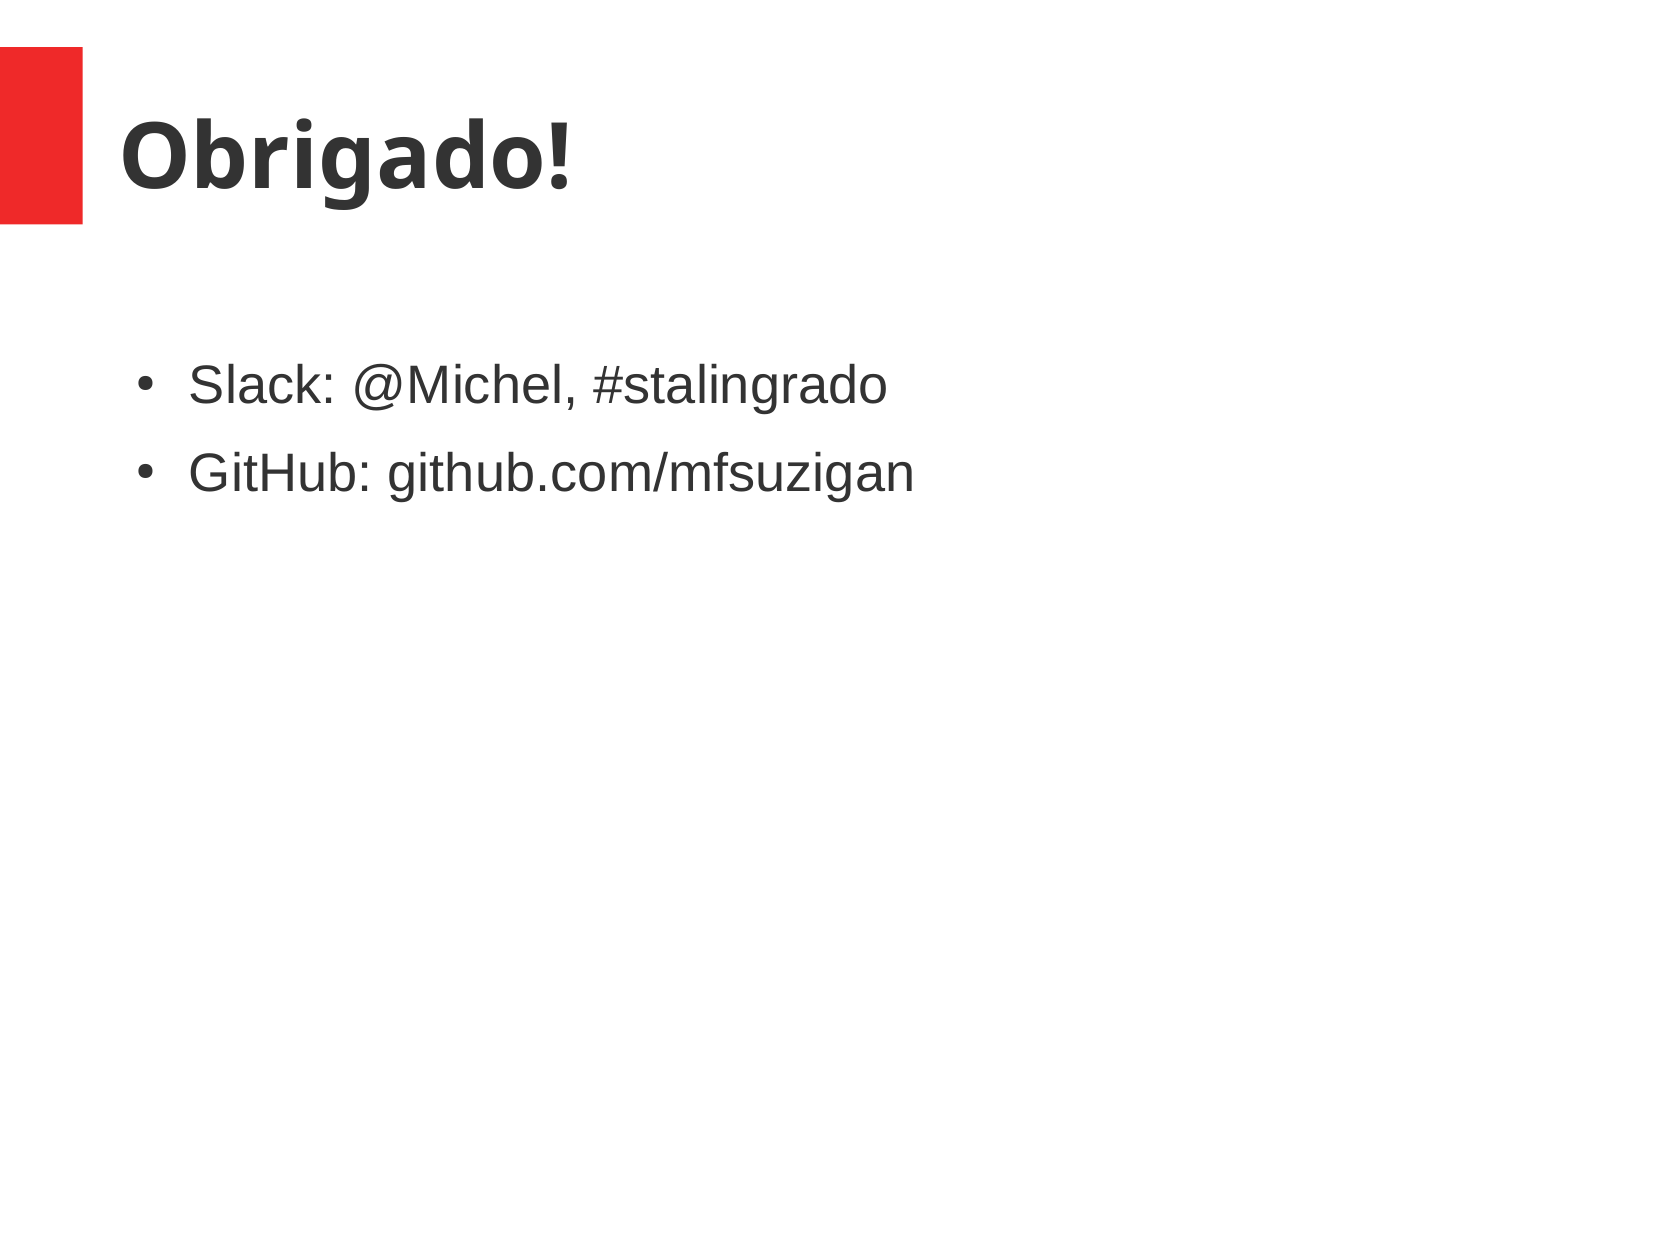

# Obrigado!
Slack: @Michel, #stalingrado
GitHub: github.com/mfsuzigan